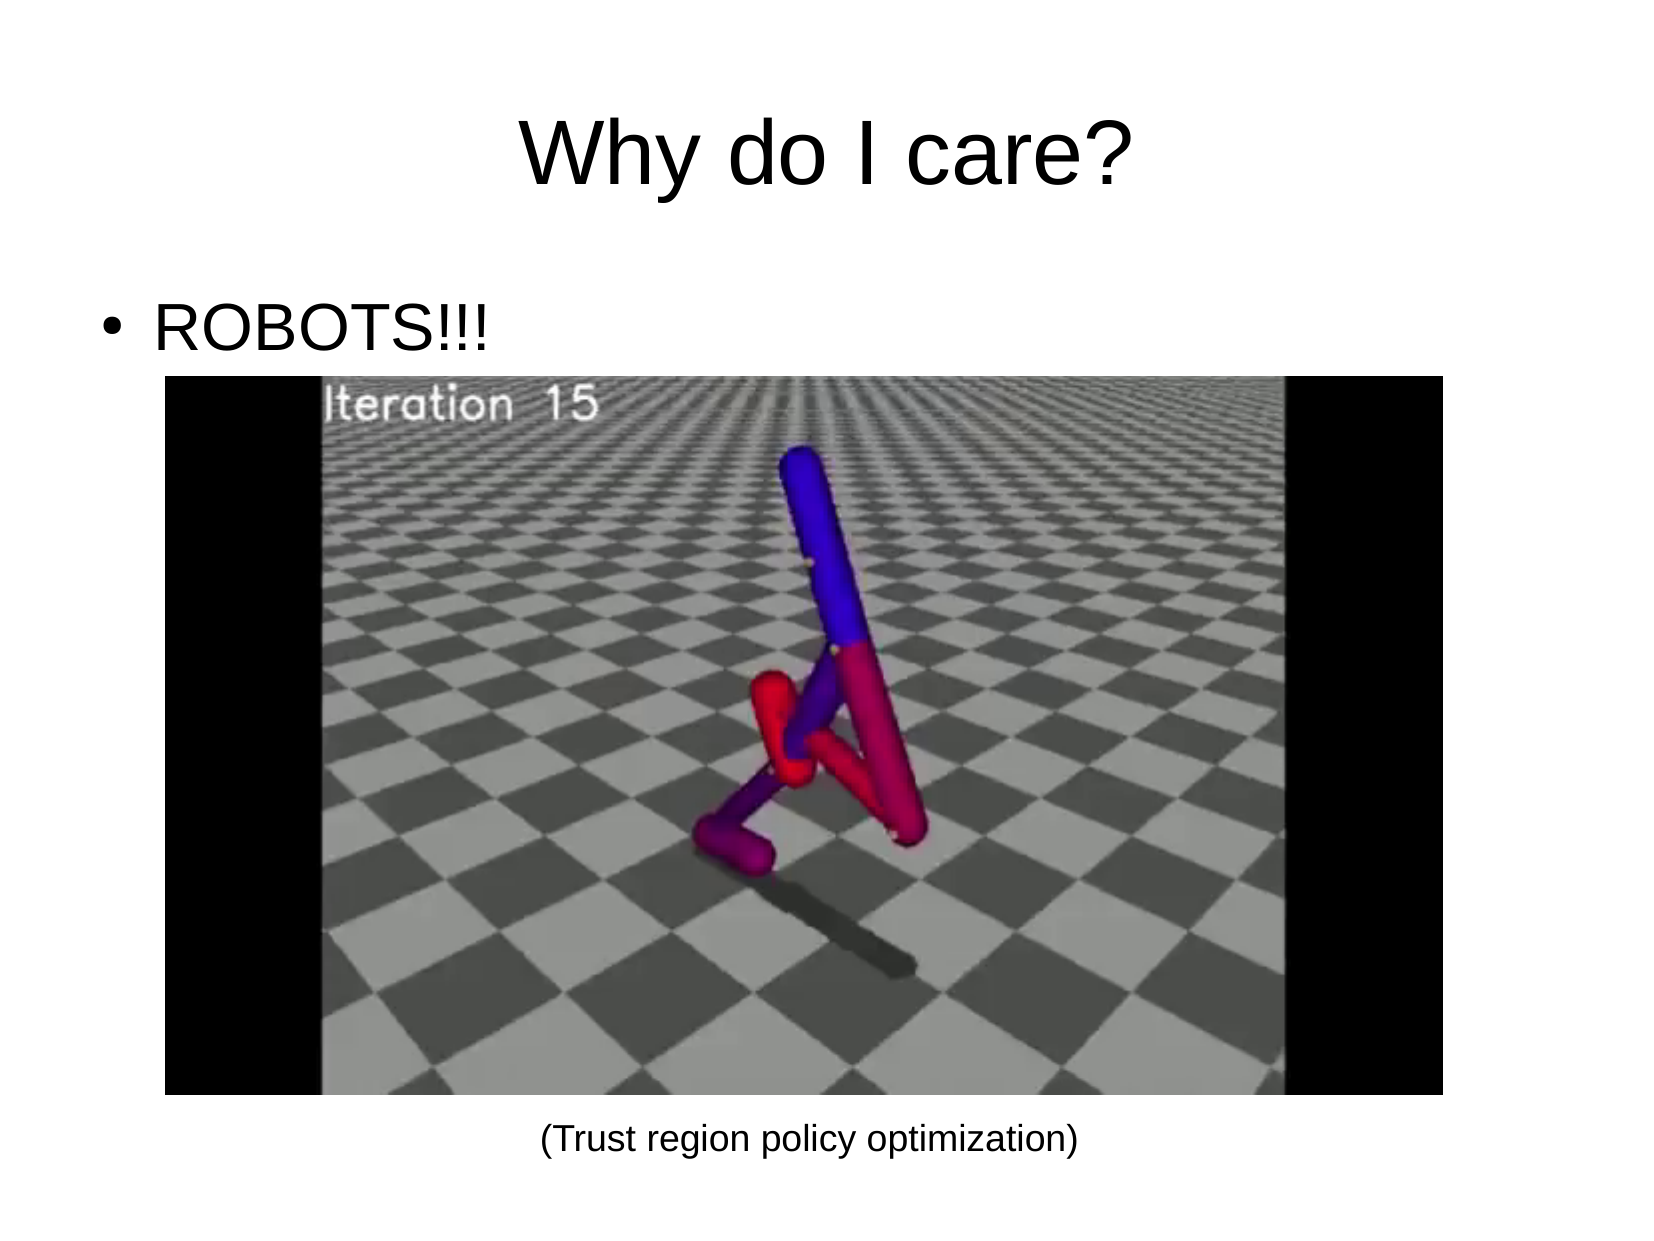

# Why do I care?
ROBOTS!!!
(Trust region policy optimization)